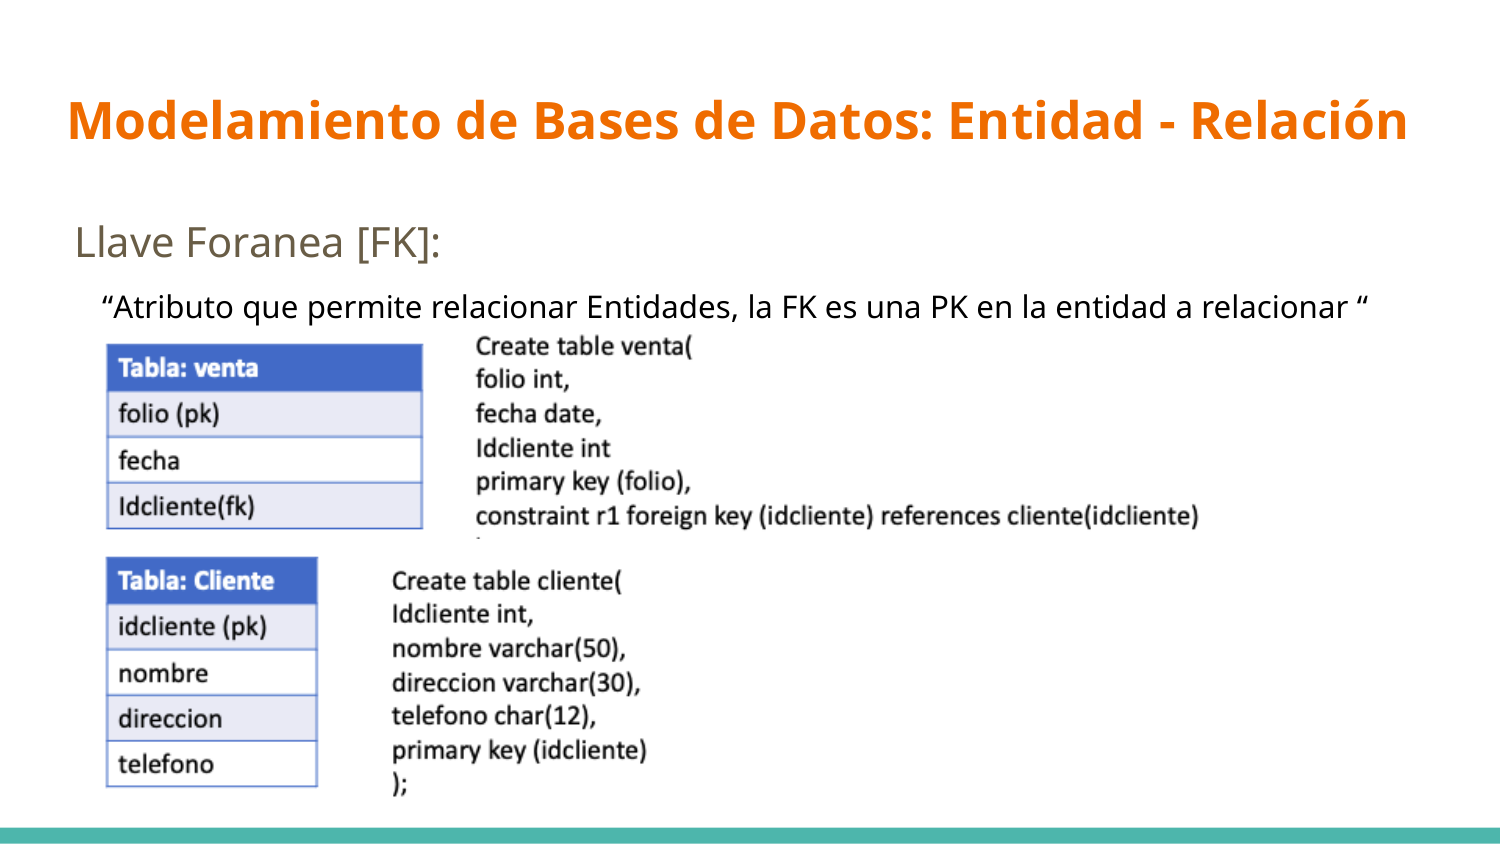

# Modelamiento de Bases de Datos: Entidad - Relación
Llave Foranea [FK]:
“Atributo que permite relacionar Entidades, la FK es una PK en la entidad a relacionar “